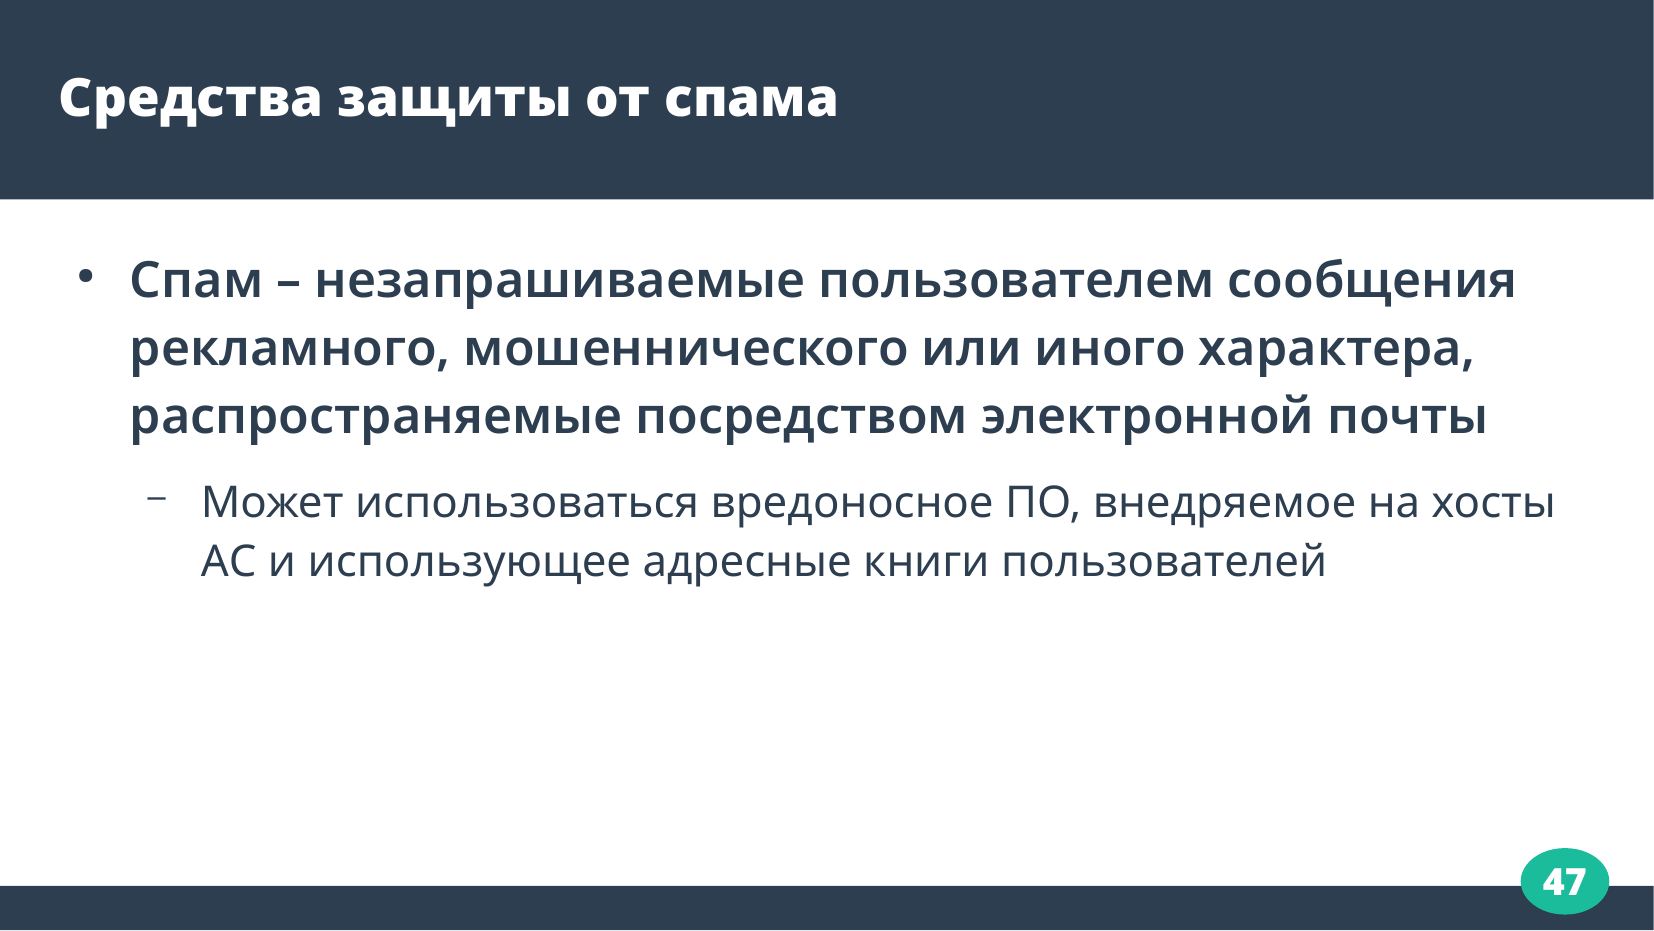

# Средства защиты от спама
Спам – незапрашиваемые пользователем сообщения рекламного, мошеннического или иного характера, распространяемые посредством электронной почты
Может использоваться вредоносное ПО, внедряемое на хосты АС и использующее адресные книги пользователей
47